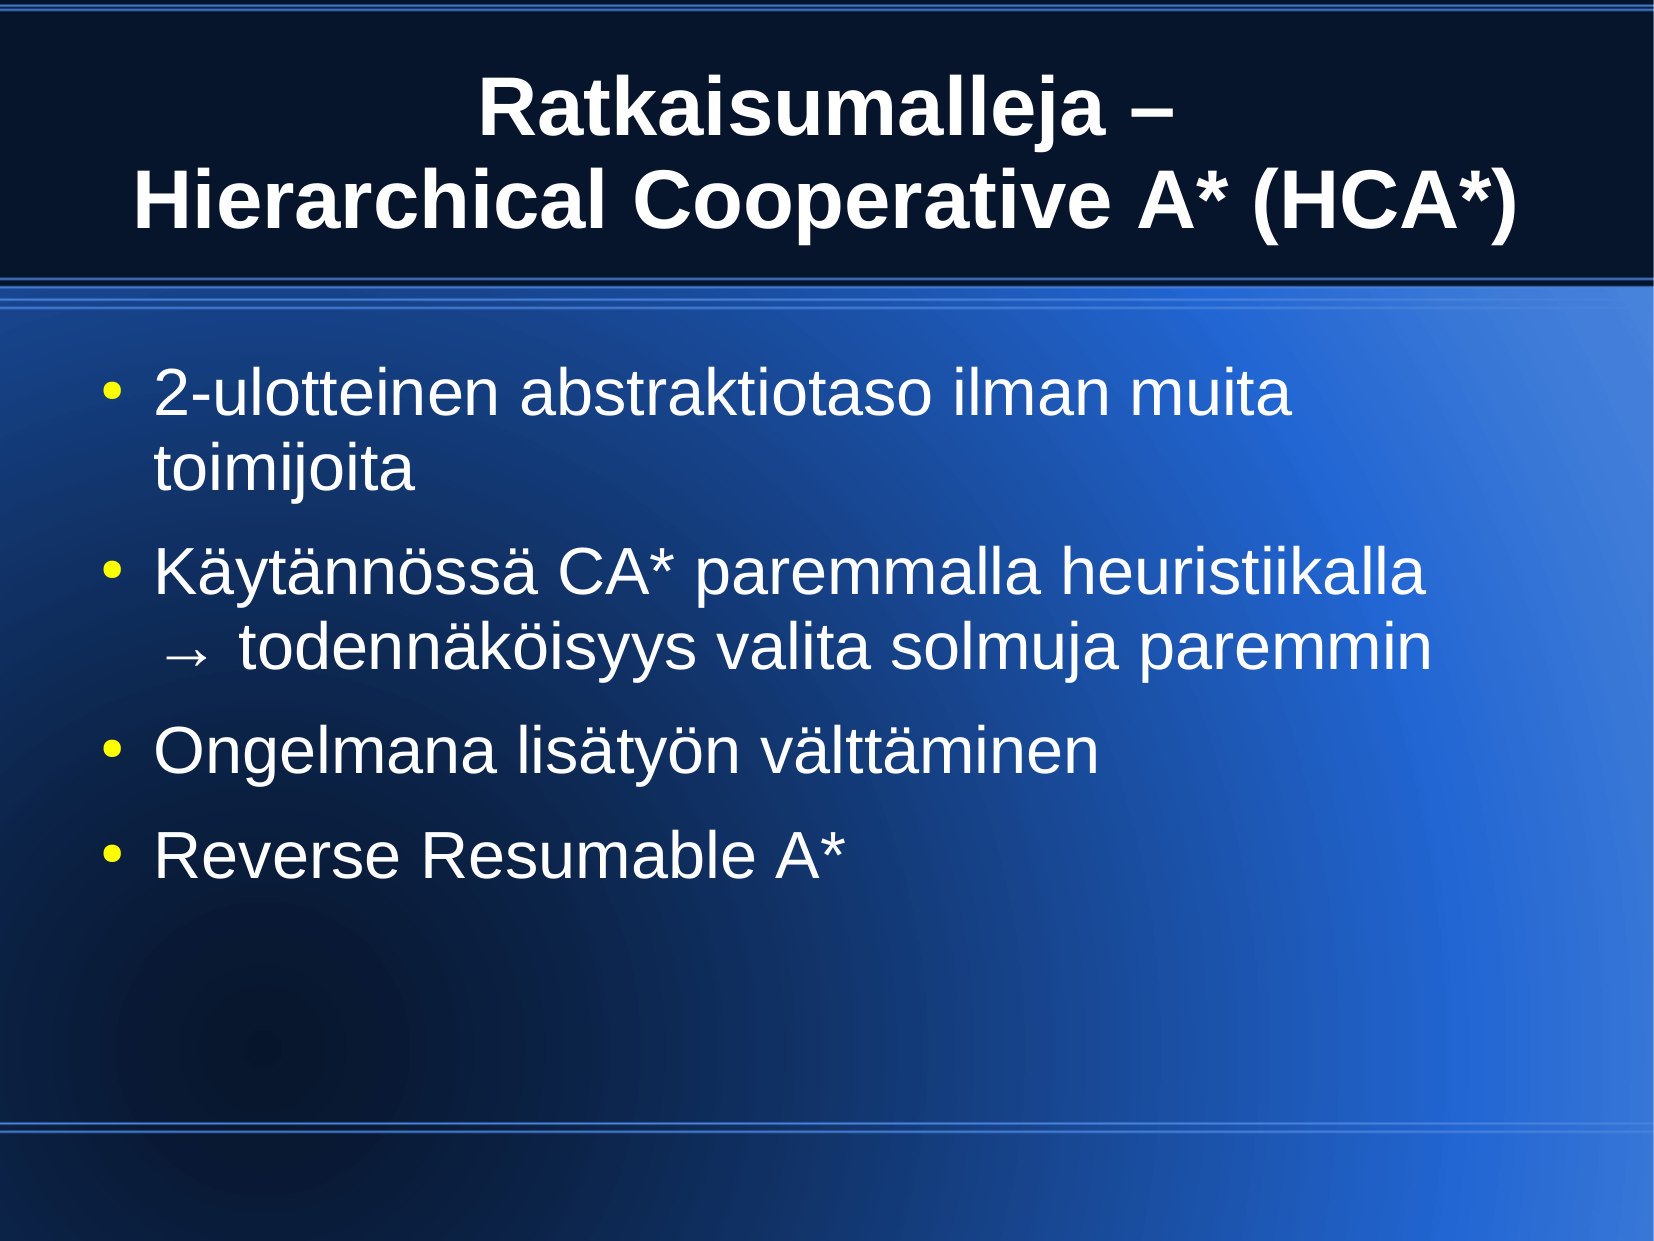

# Ratkaisumalleja – Hierarchical Cooperative A* (HCA*)
2-ulotteinen abstraktiotaso ilman muita toimijoita
Käytännössä CA* paremmalla heuristiikalla
→ todennäköisyys valita solmuja paremmin
Ongelmana lisätyön välttäminen
Reverse Resumable A*